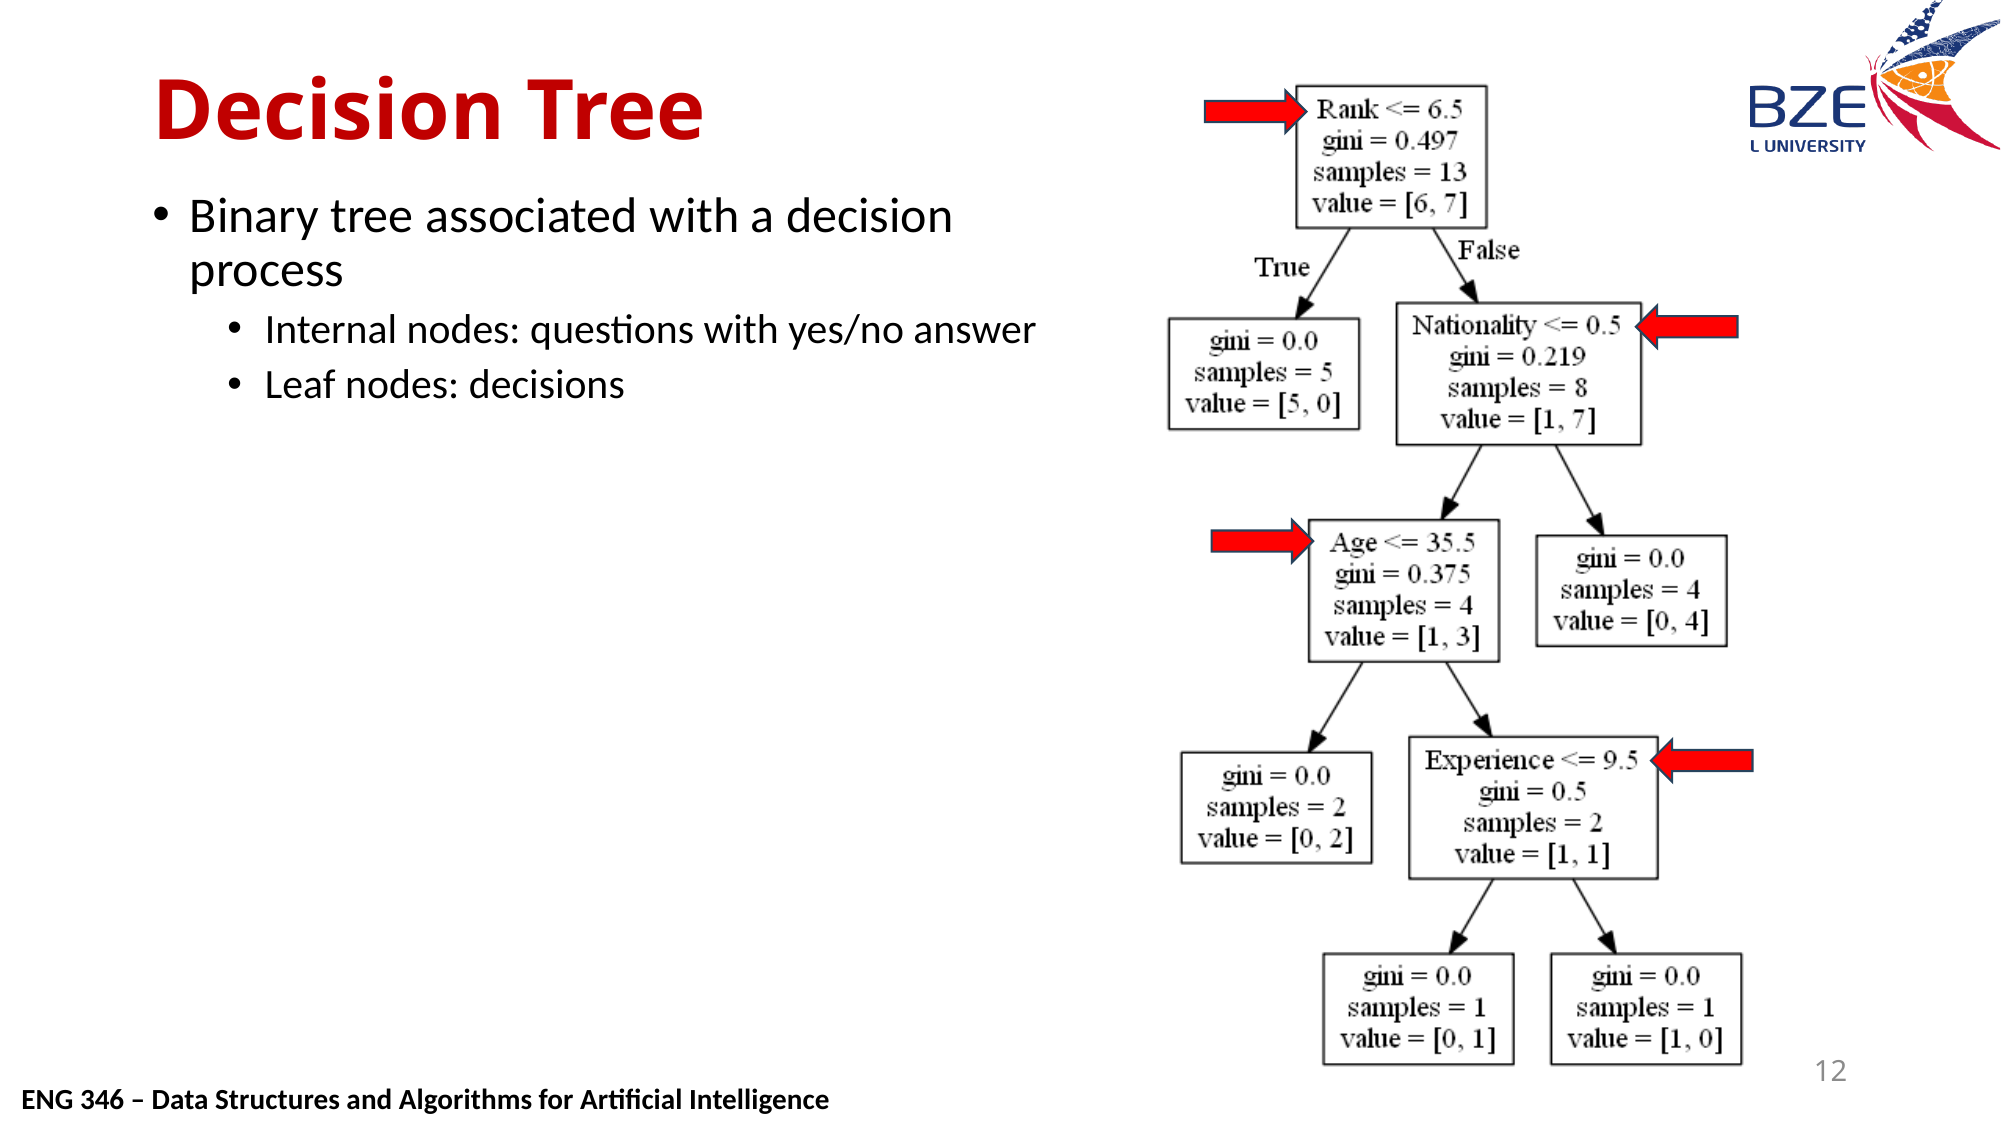

# Decision Tree
Binary tree associated with a decision process
Internal nodes: questions with yes/no answer
Leaf nodes: decisions